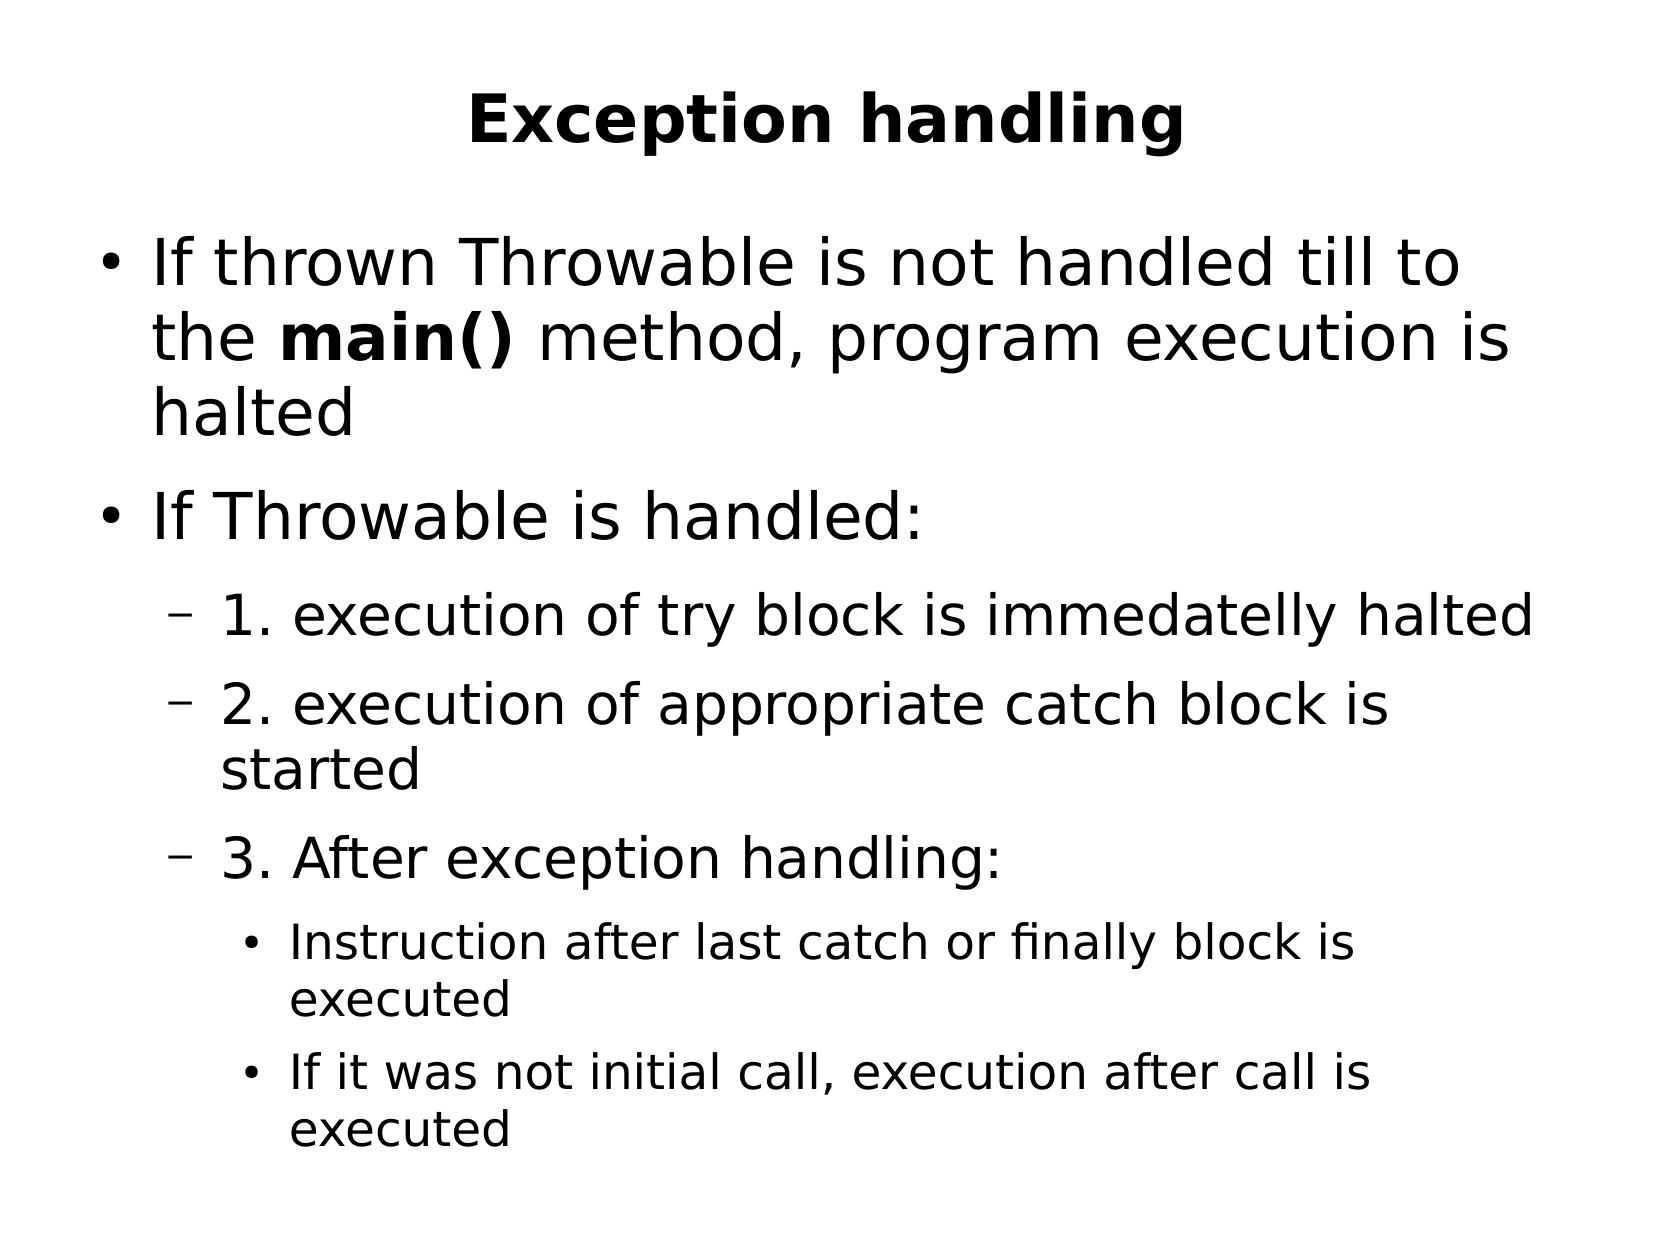

# Exception handling
If thrown Throwable is not handled till to the main() method, program execution is halted
If Throwable is handled:
1. execution of try block is immedatelly halted
2. execution of appropriate catch block is started
3. After exception handling:
Instruction after last catch or finally block is executed
If it was not initial call, execution after call is executed